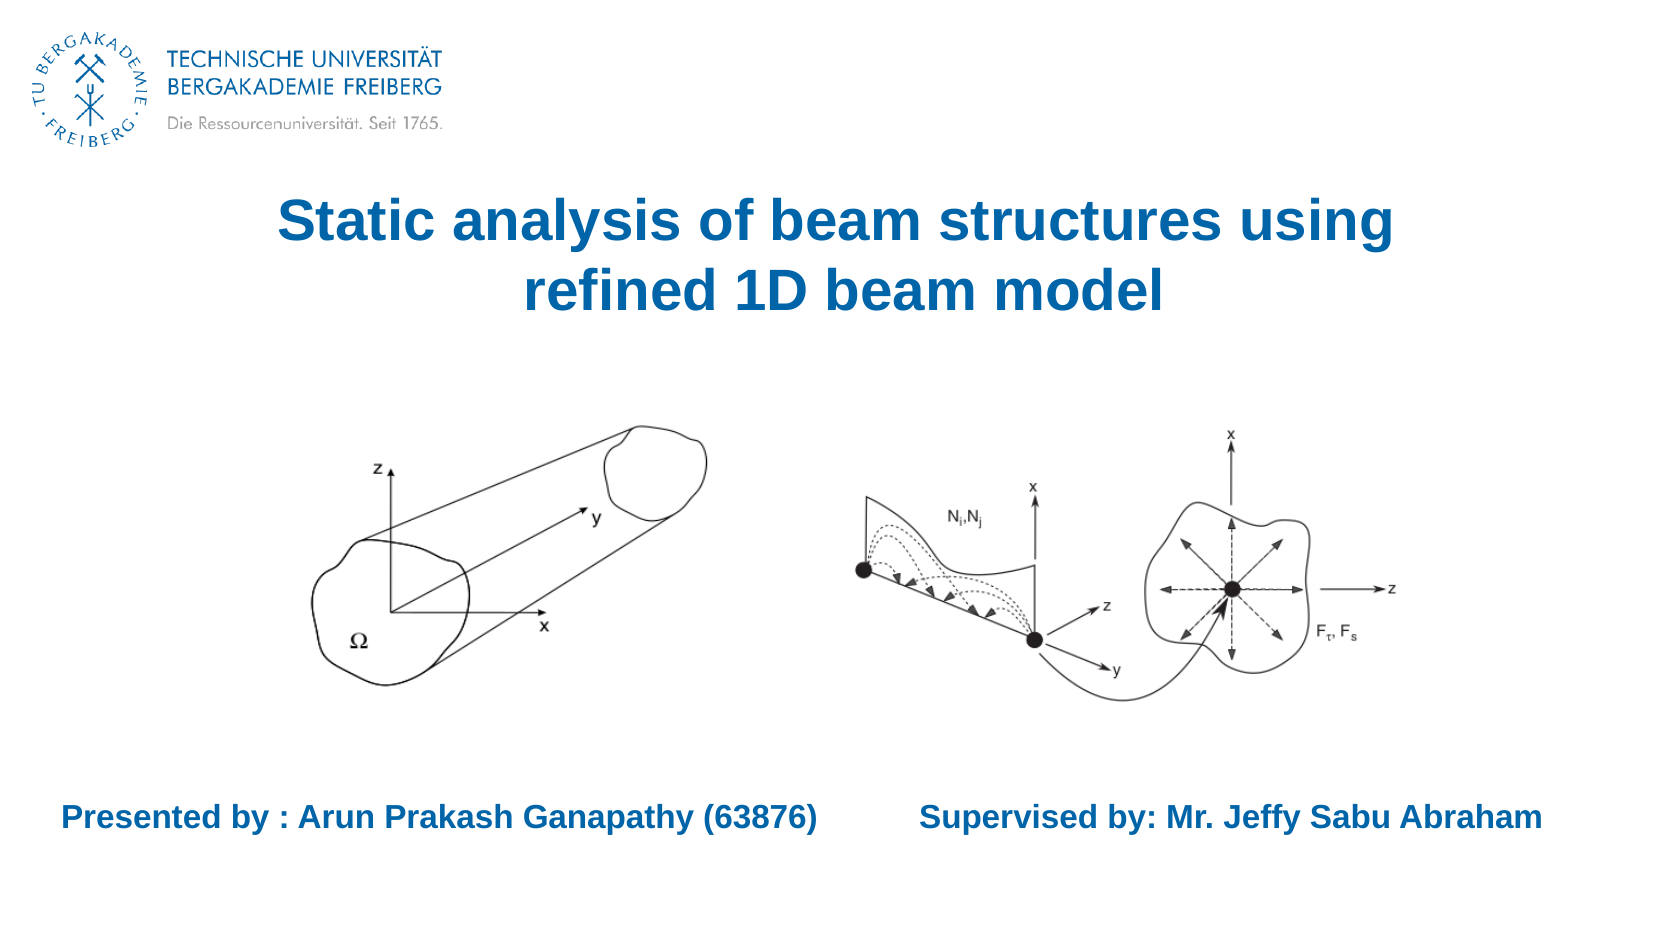

# Static analysis of beam structures using refined 1D beam model
 Presented by : Arun Prakash Ganapathy (63876) Supervised by: Mr. Jeffy Sabu Abraham